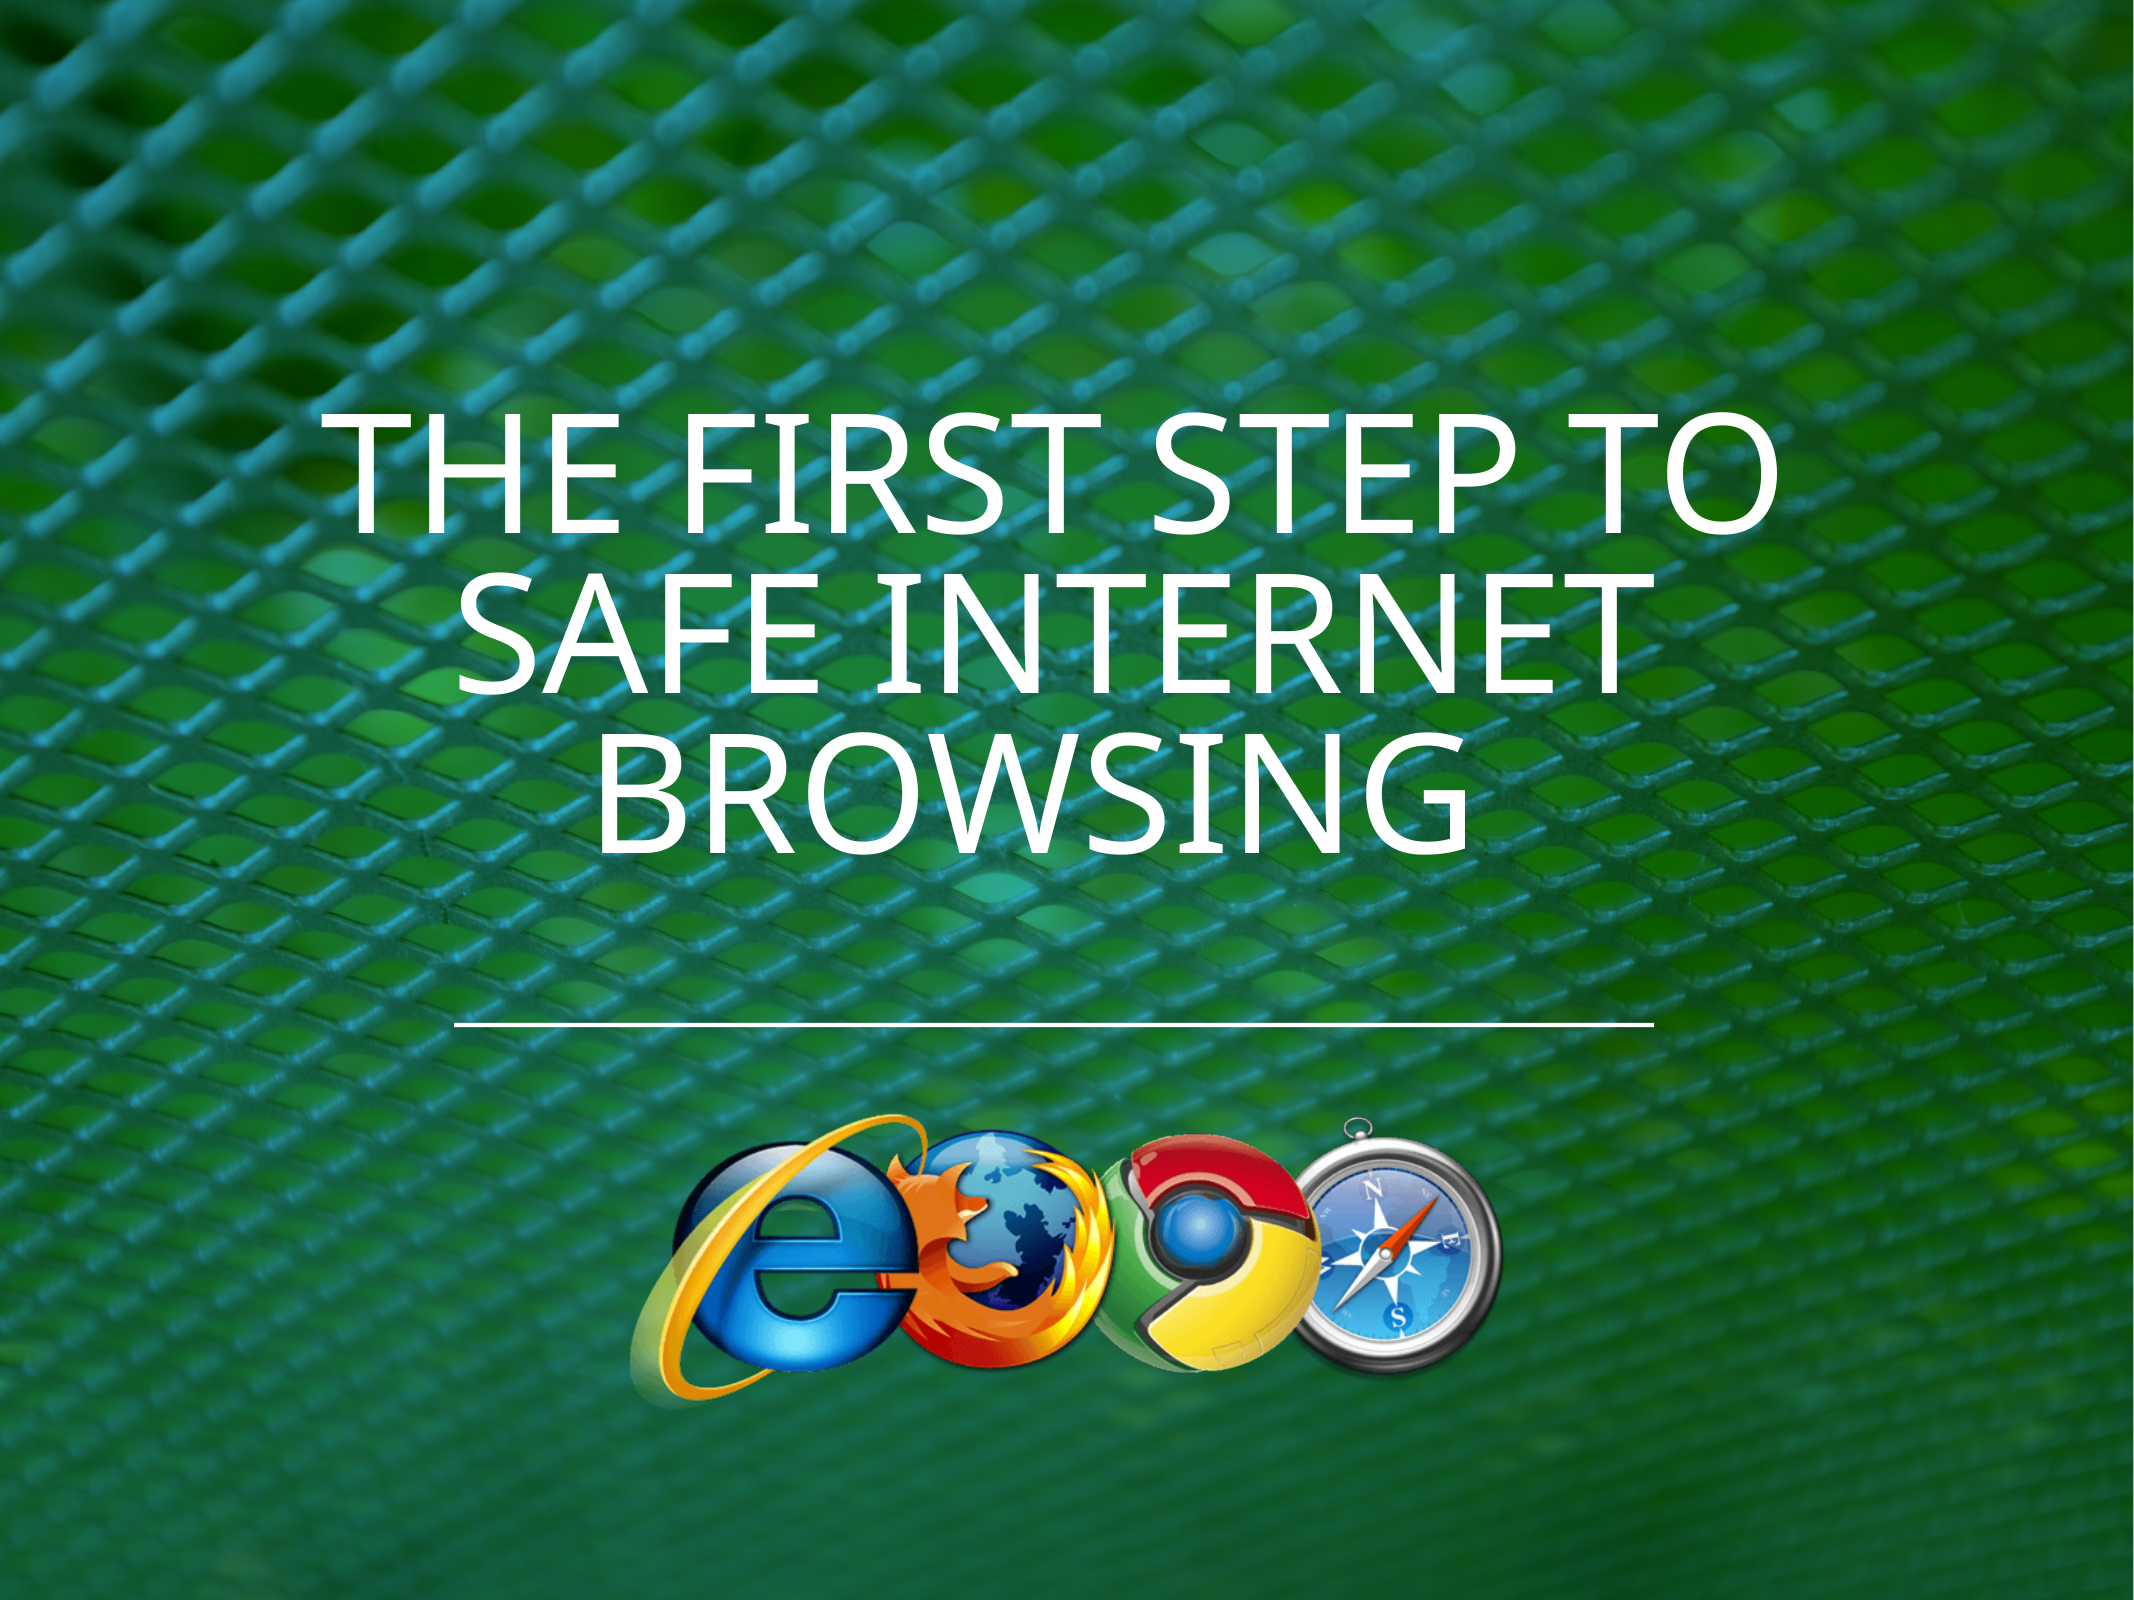

THE FIRST STEP TO SAFE INTERNET BROWSING